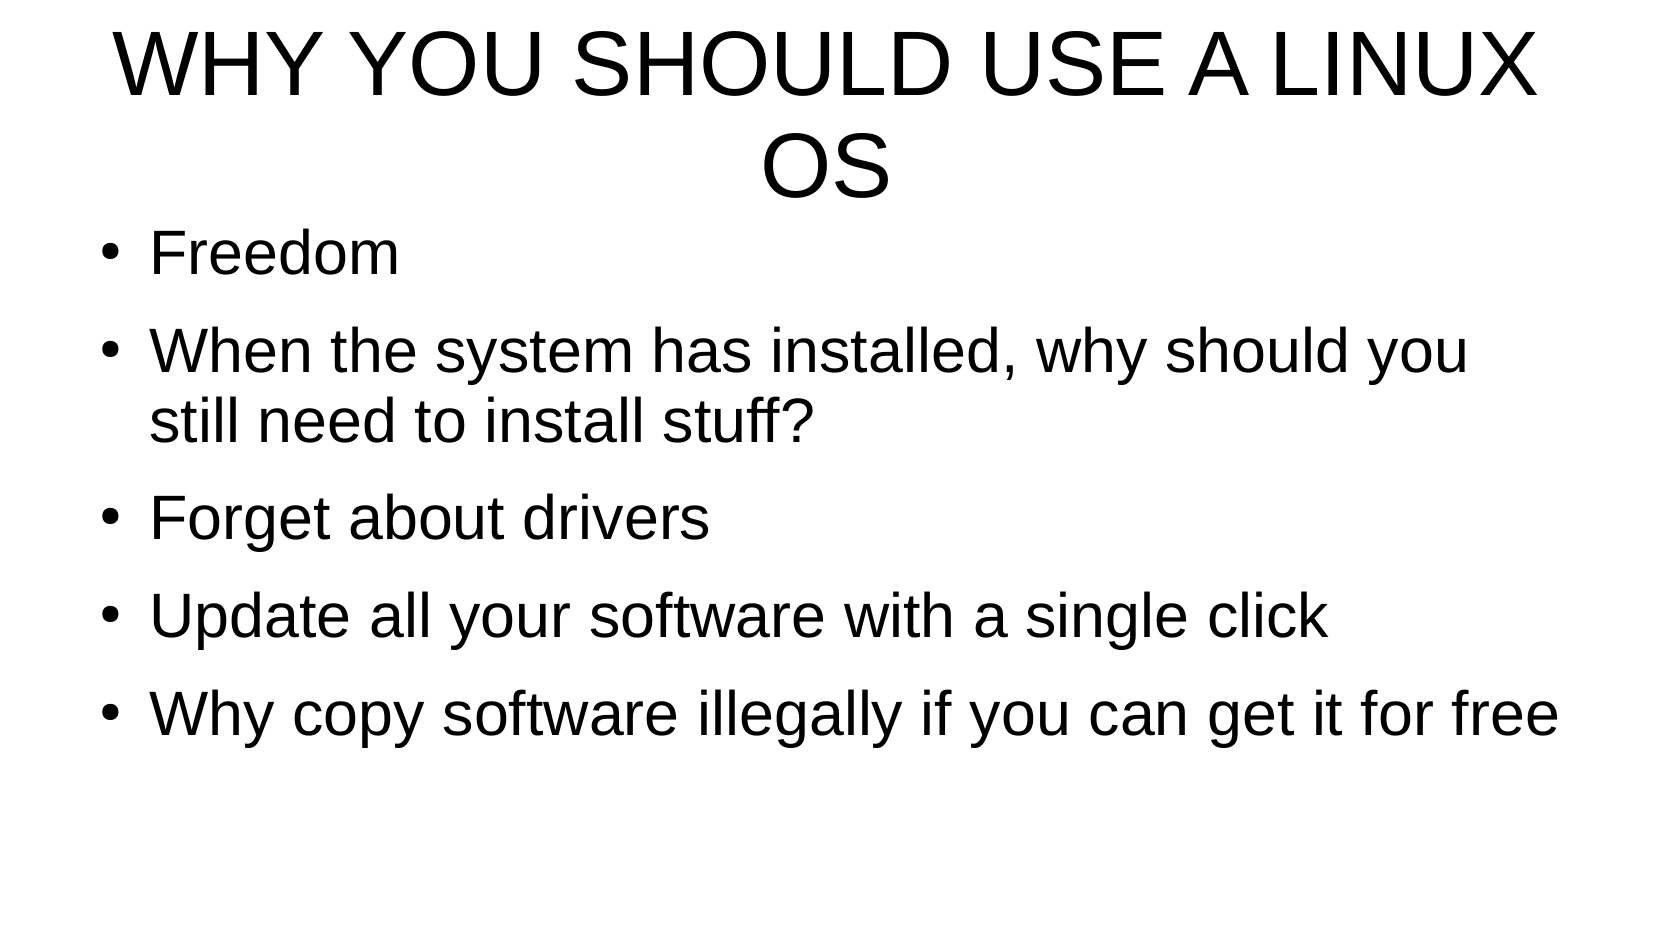

# WHY YOU SHOULD USE A LINUX OS
Freedom
When the system has installed, why should you still need to install stuff?
Forget about drivers
Update all your software with a single click
Why copy software illegally if you can get it for free